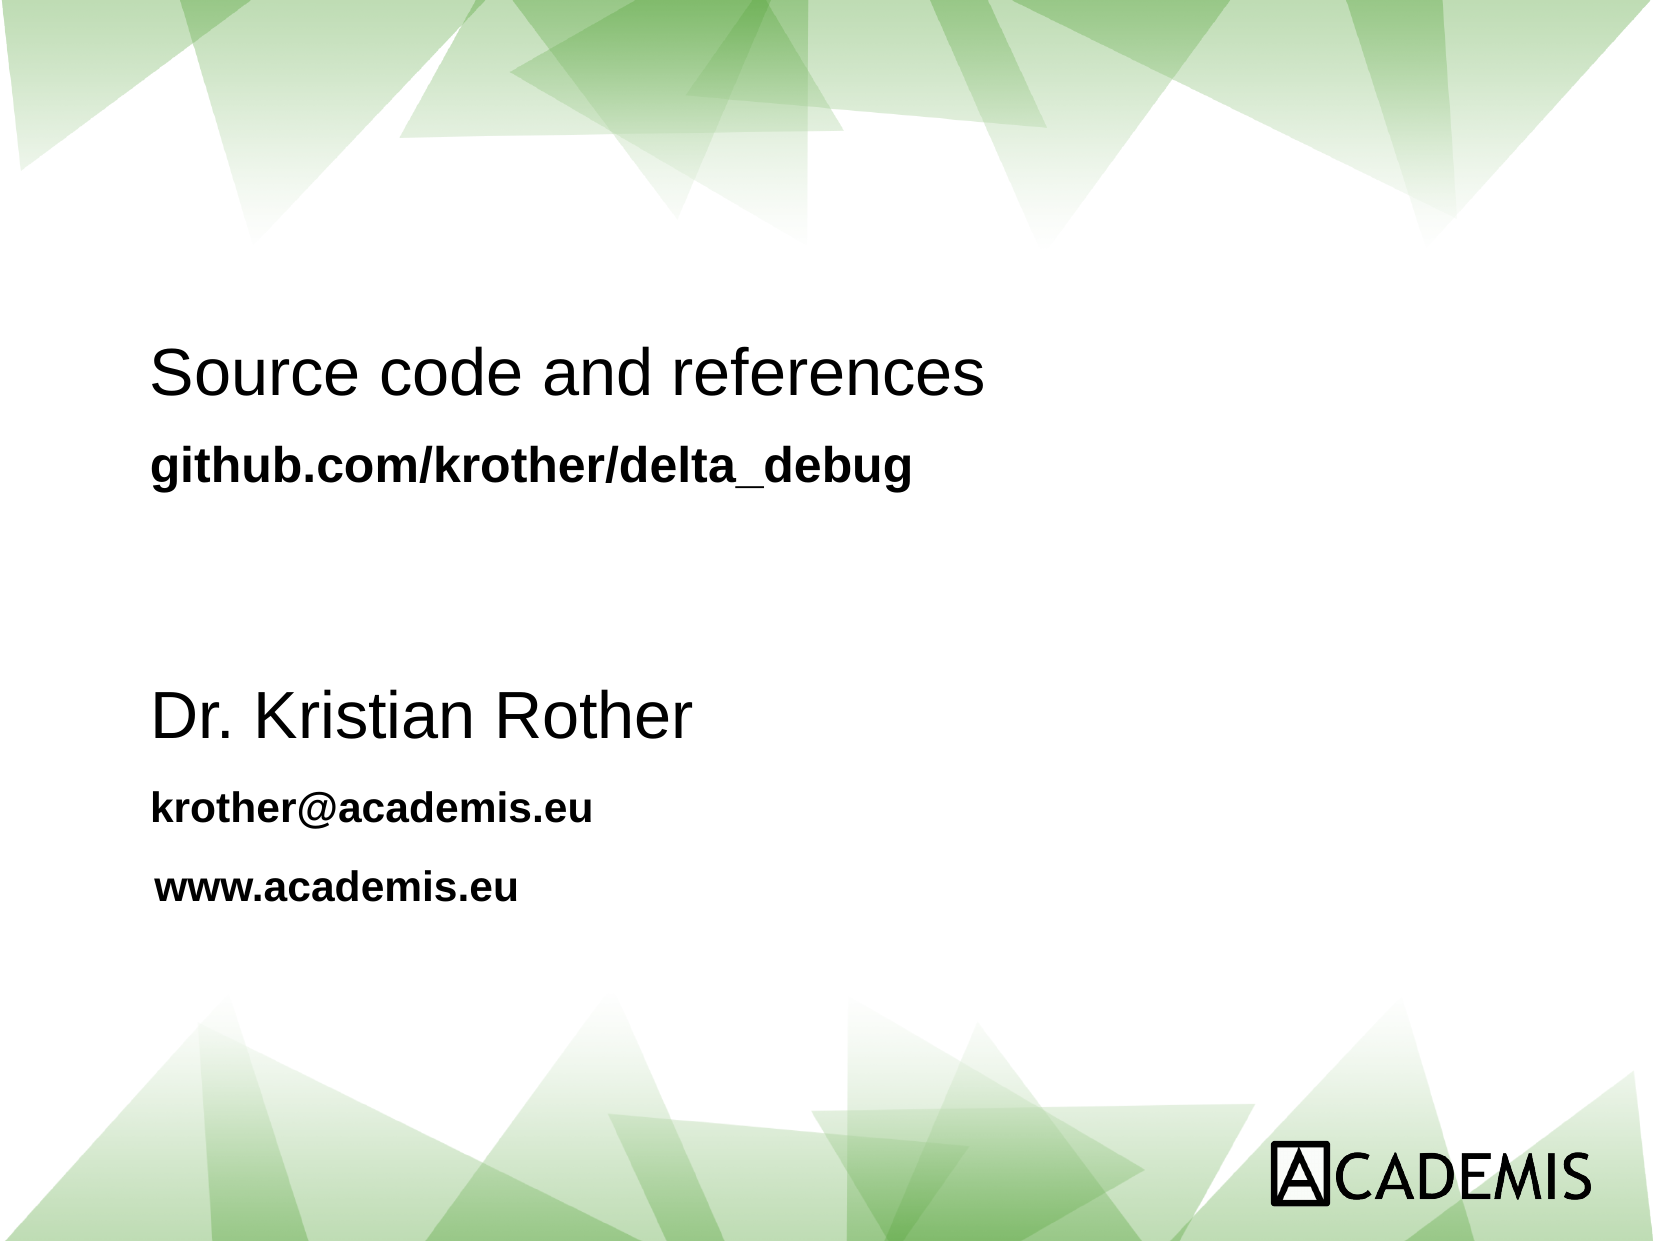

Source code and references
github.com/krother/delta_debug
# Dr. Kristian Rother
krother@academis.eu
www.academis.eu